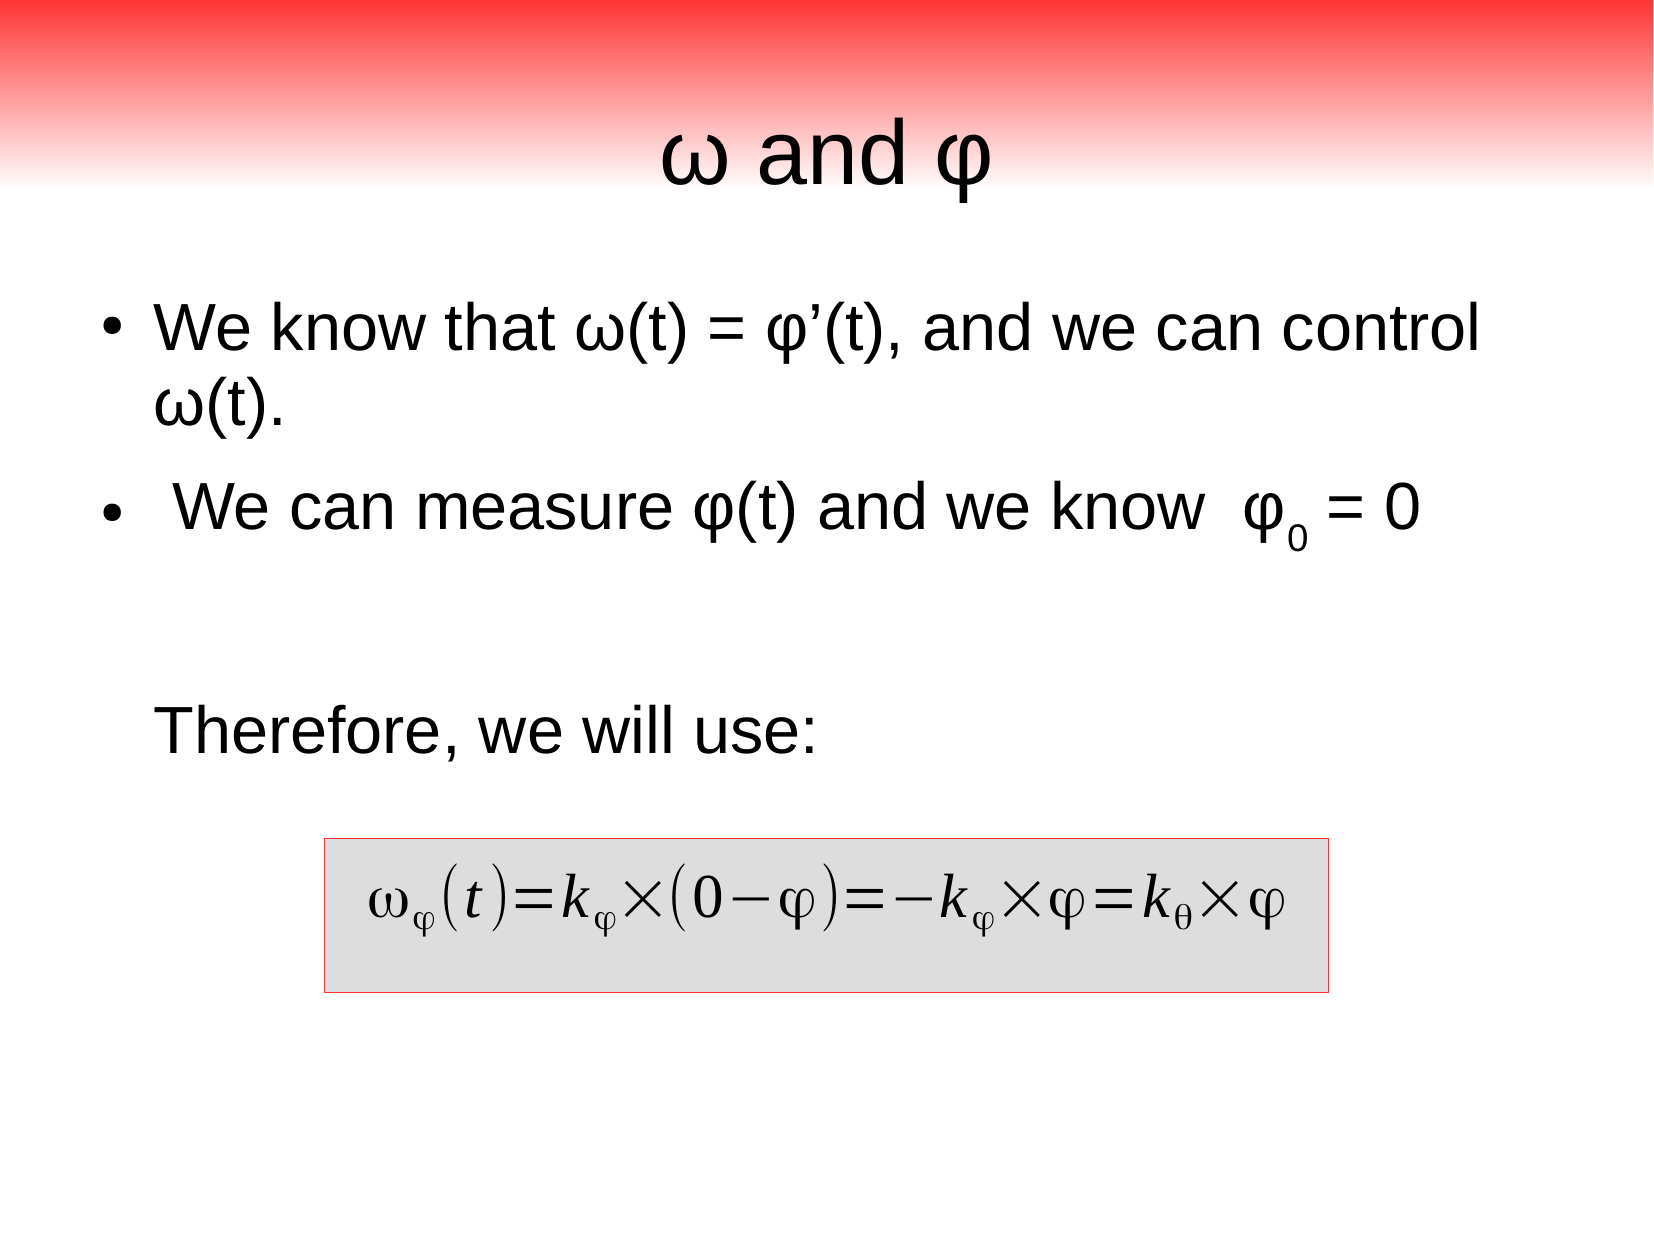

# ω and φ
We know that ω(t) = φ’(t), and we can control ω(t).
 We can measure φ(t) and we know φ0 = 0
Therefore, we will use: